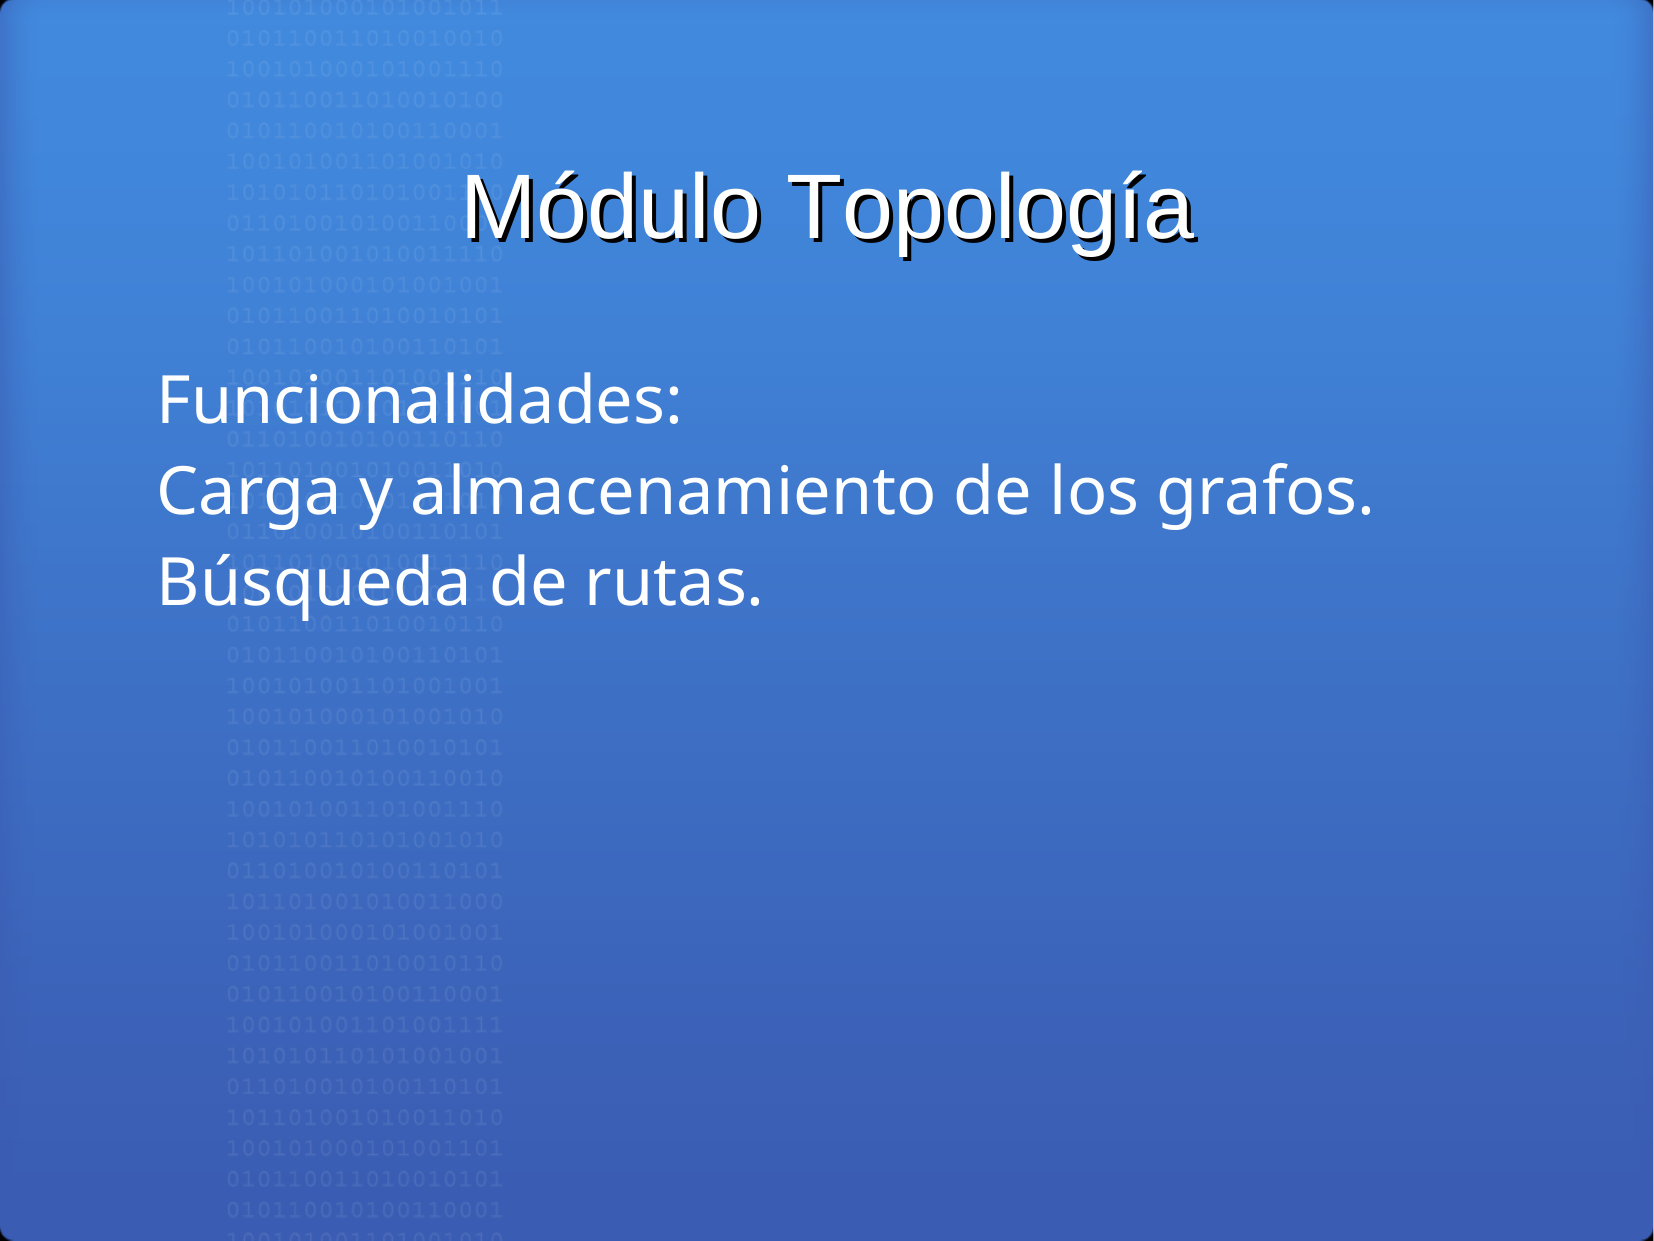

# Módulo Topología
Funcionalidades:
Carga y almacenamiento de los grafos.
Búsqueda de rutas.